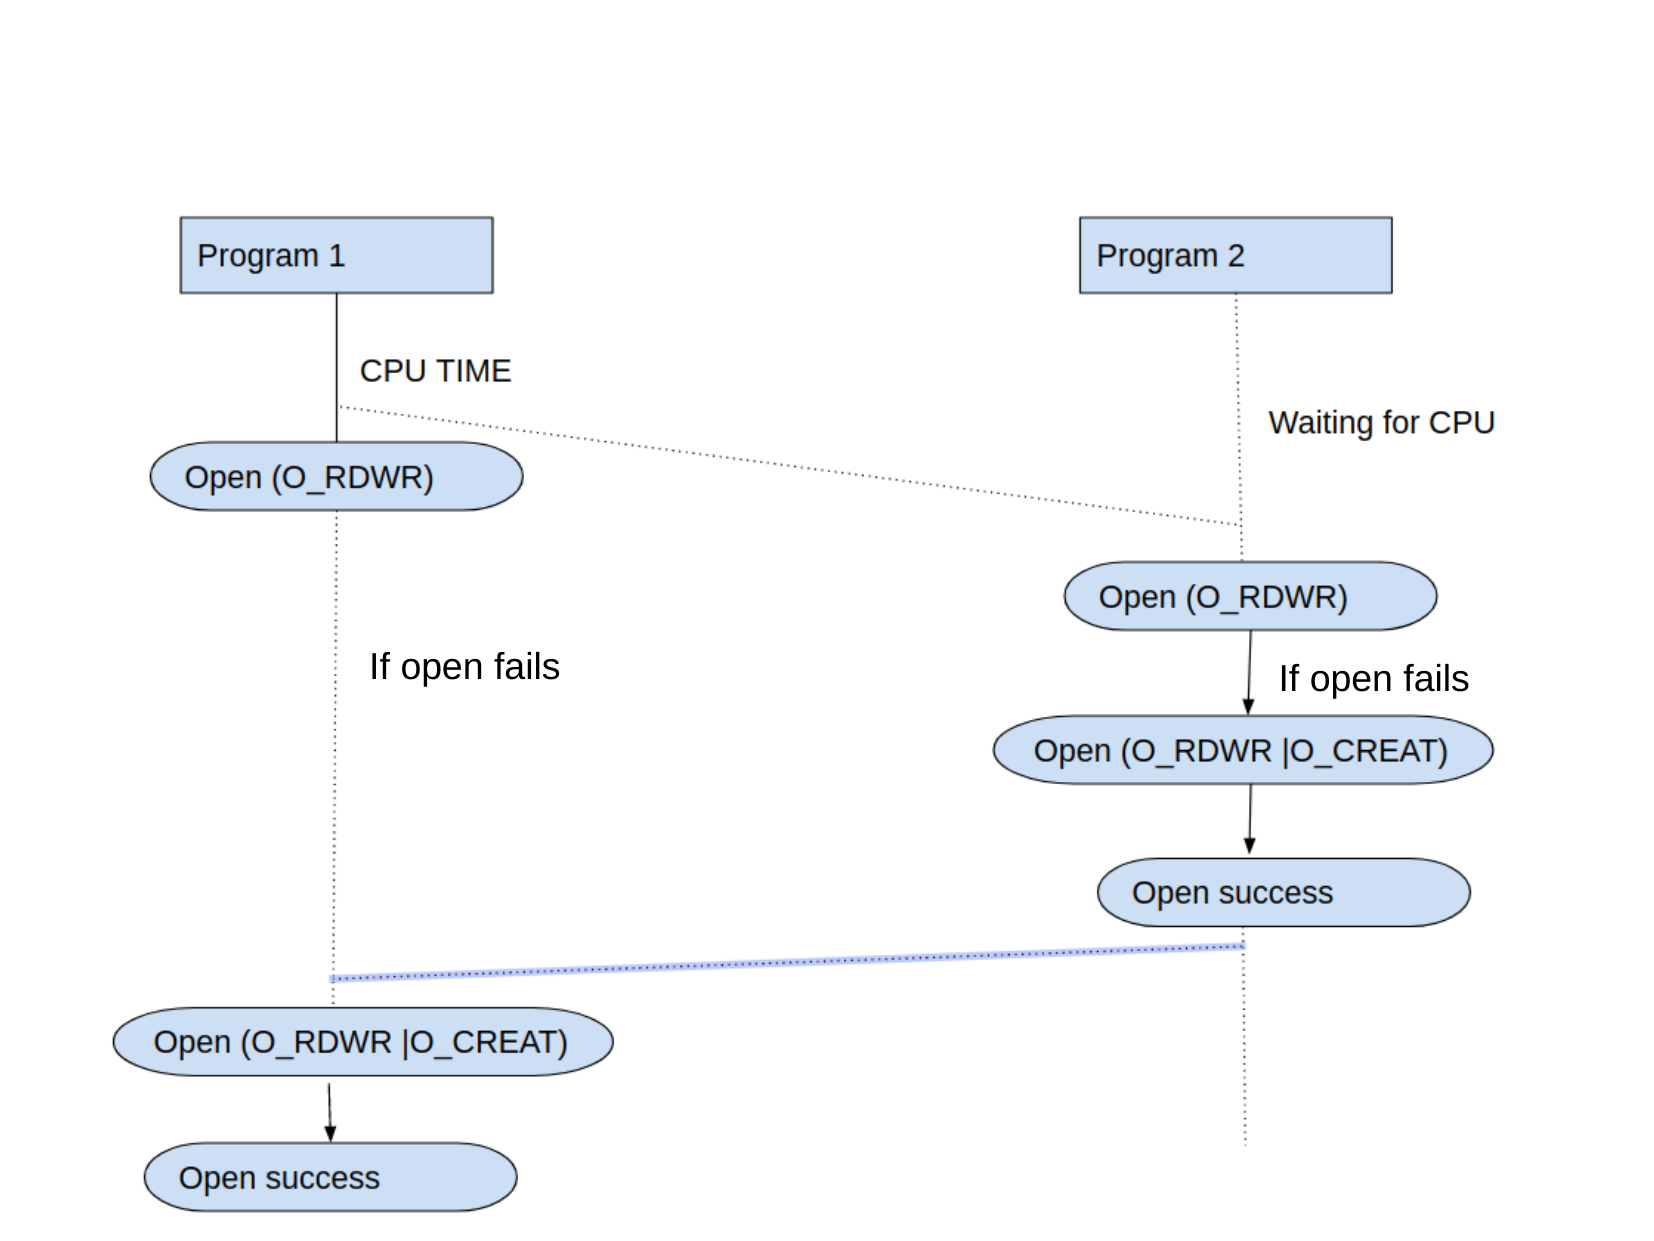

# Race Round Condition
If open fails
If open fails